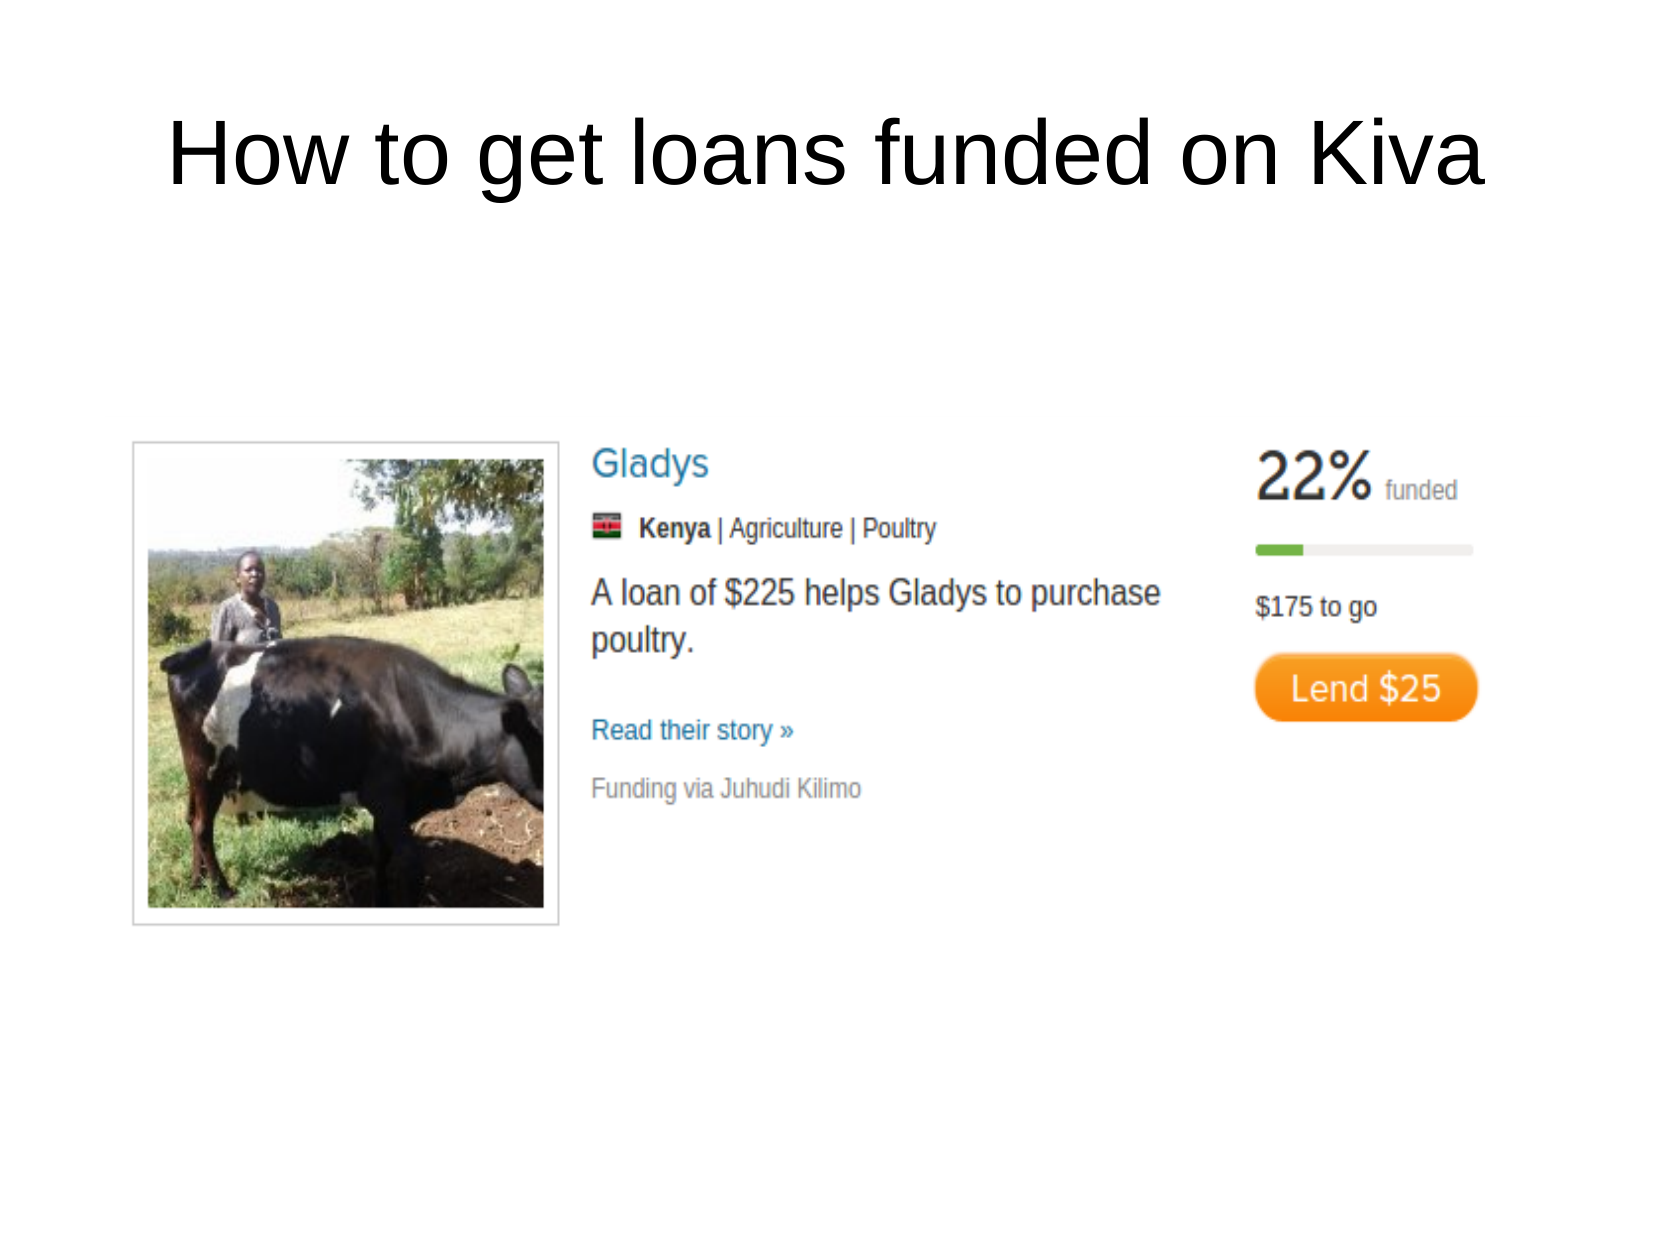

# How to get loans funded on Kiva